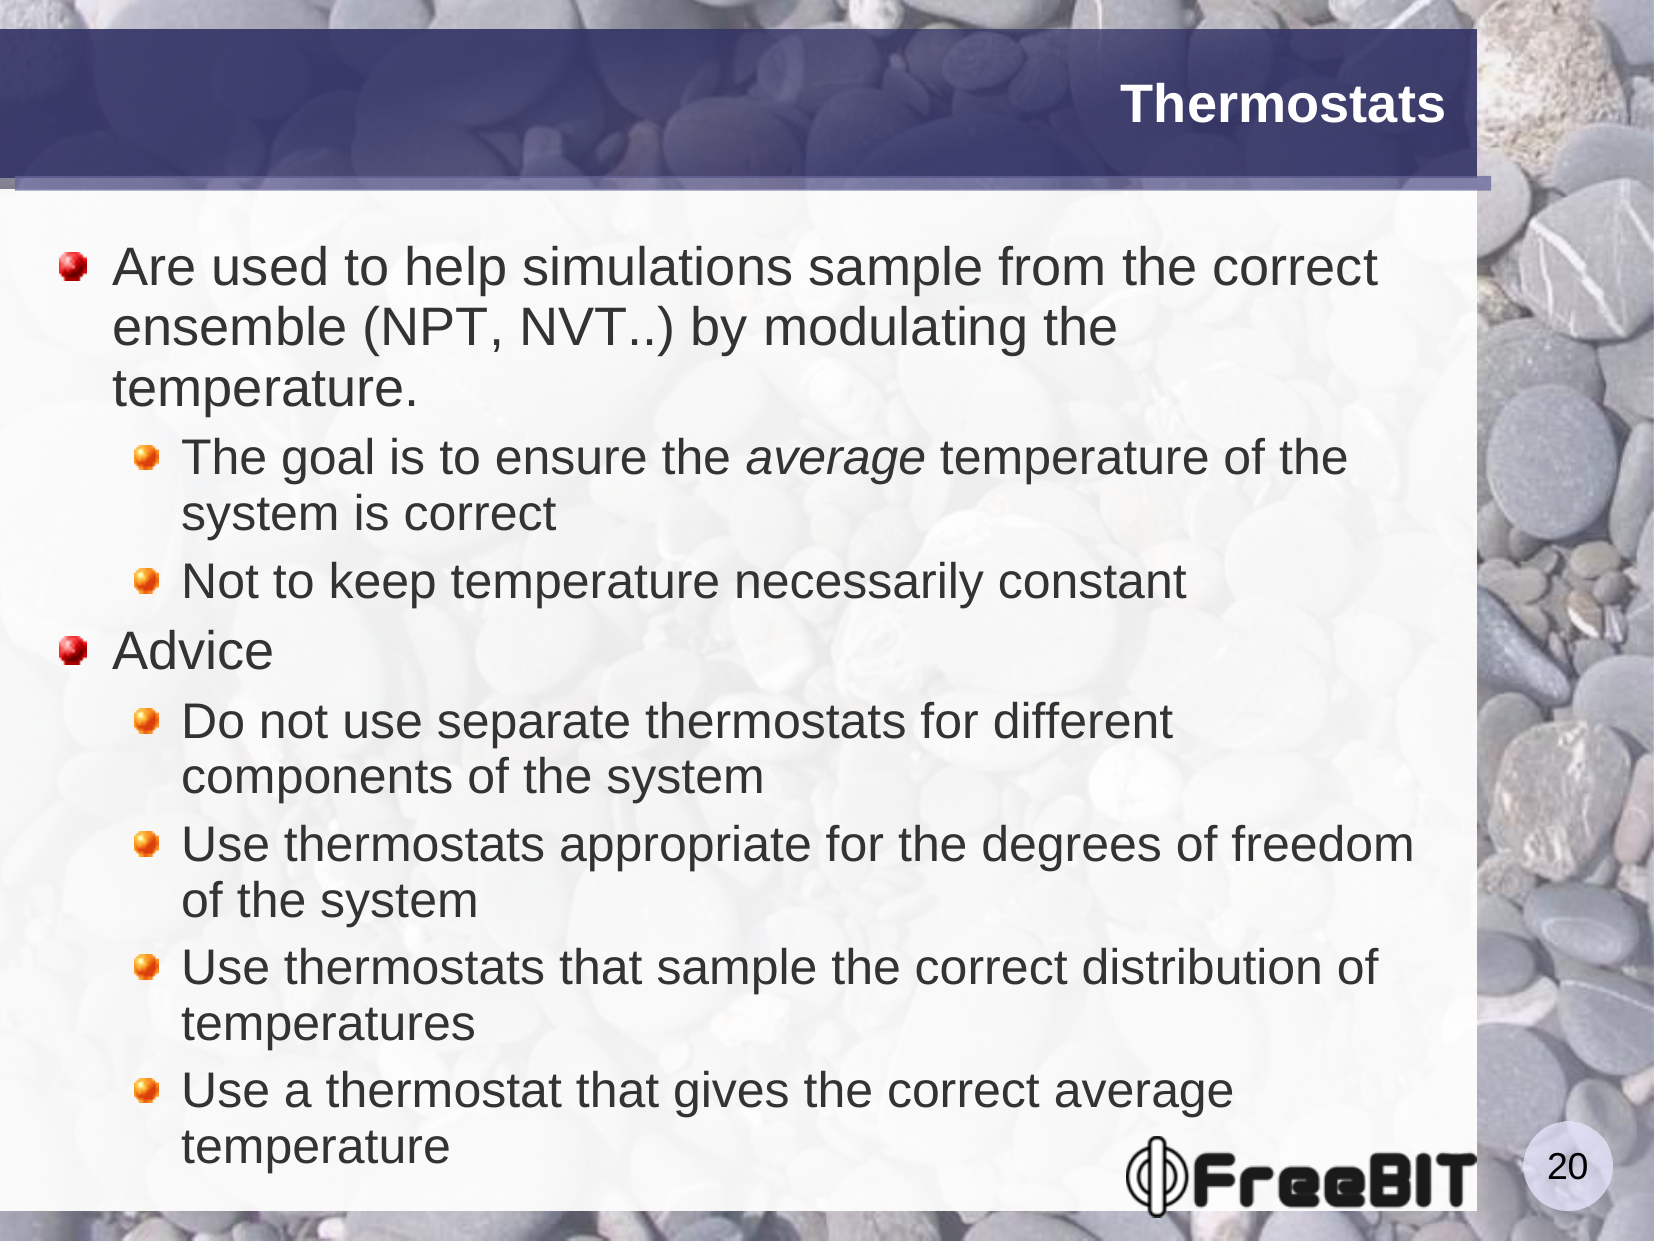

# Thermostats
Are used to help simulations sample from the correct ensemble (NPT, NVT..) by modulating the temperature.
The goal is to ensure the average temperature of the system is correct
Not to keep temperature necessarily constant
Advice
Do not use separate thermostats for different components of the system
Use thermostats appropriate for the degrees of freedom of the system
Use thermostats that sample the correct distribution of temperatures
Use a thermostat that gives the correct average temperature